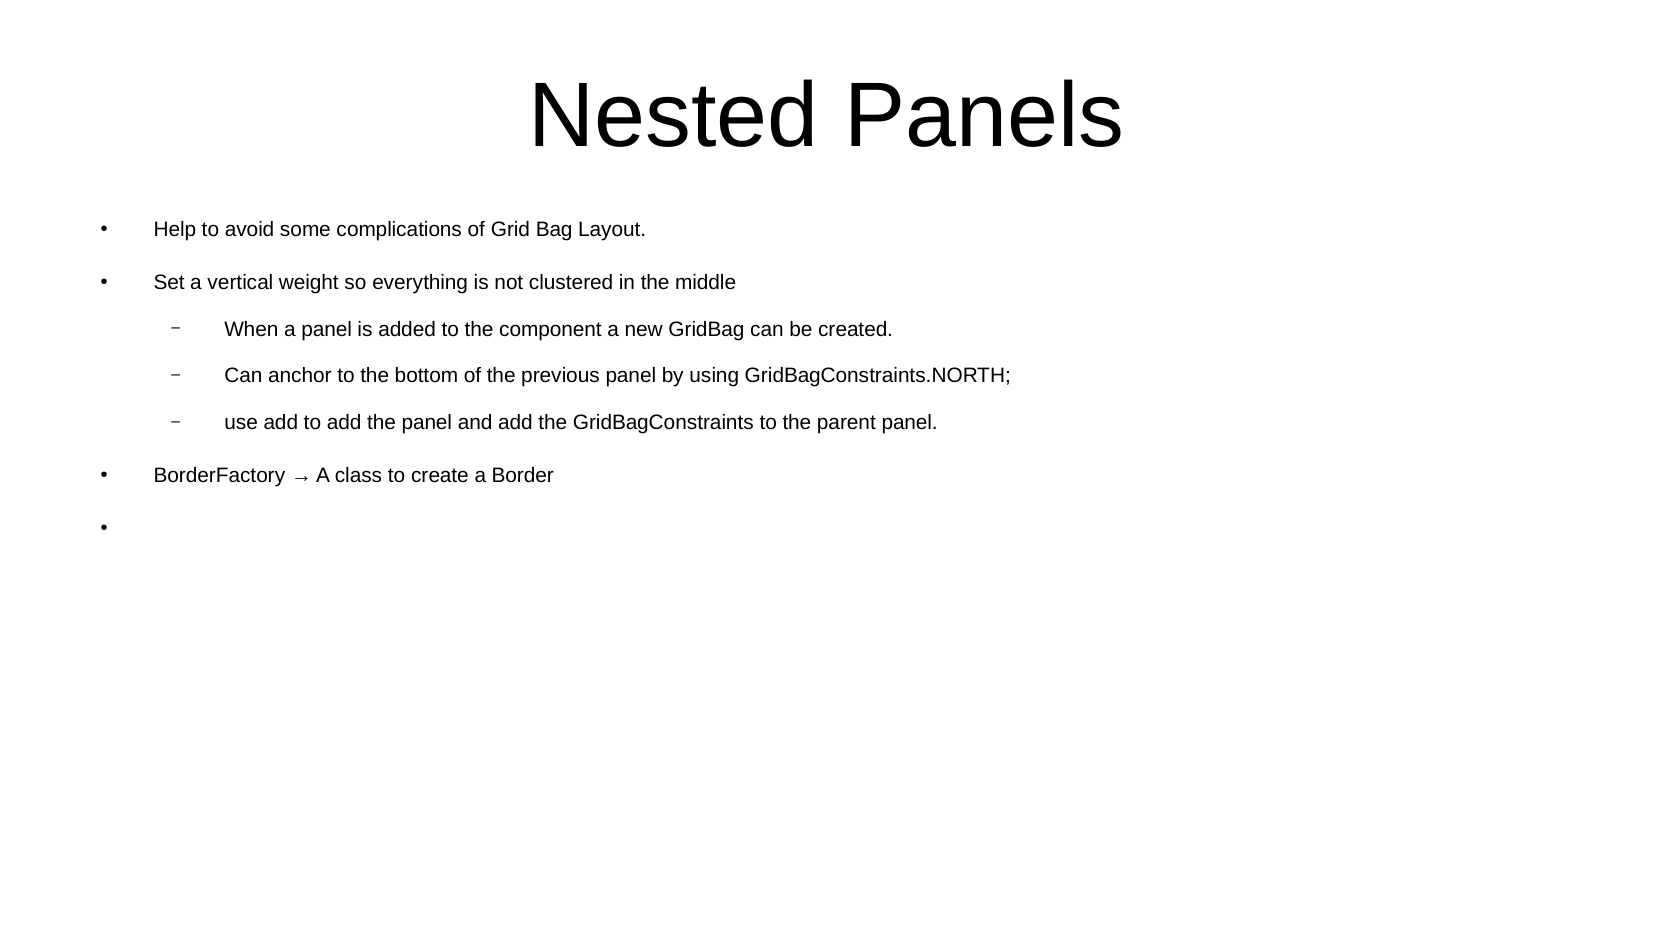

# Nested Panels
Help to avoid some complications of Grid Bag Layout.
Set a vertical weight so everything is not clustered in the middle
When a panel is added to the component a new GridBag can be created.
Can anchor to the bottom of the previous panel by using GridBagConstraints.NORTH;
use add to add the panel and add the GridBagConstraints to the parent panel.
BorderFactory → A class to create a Border